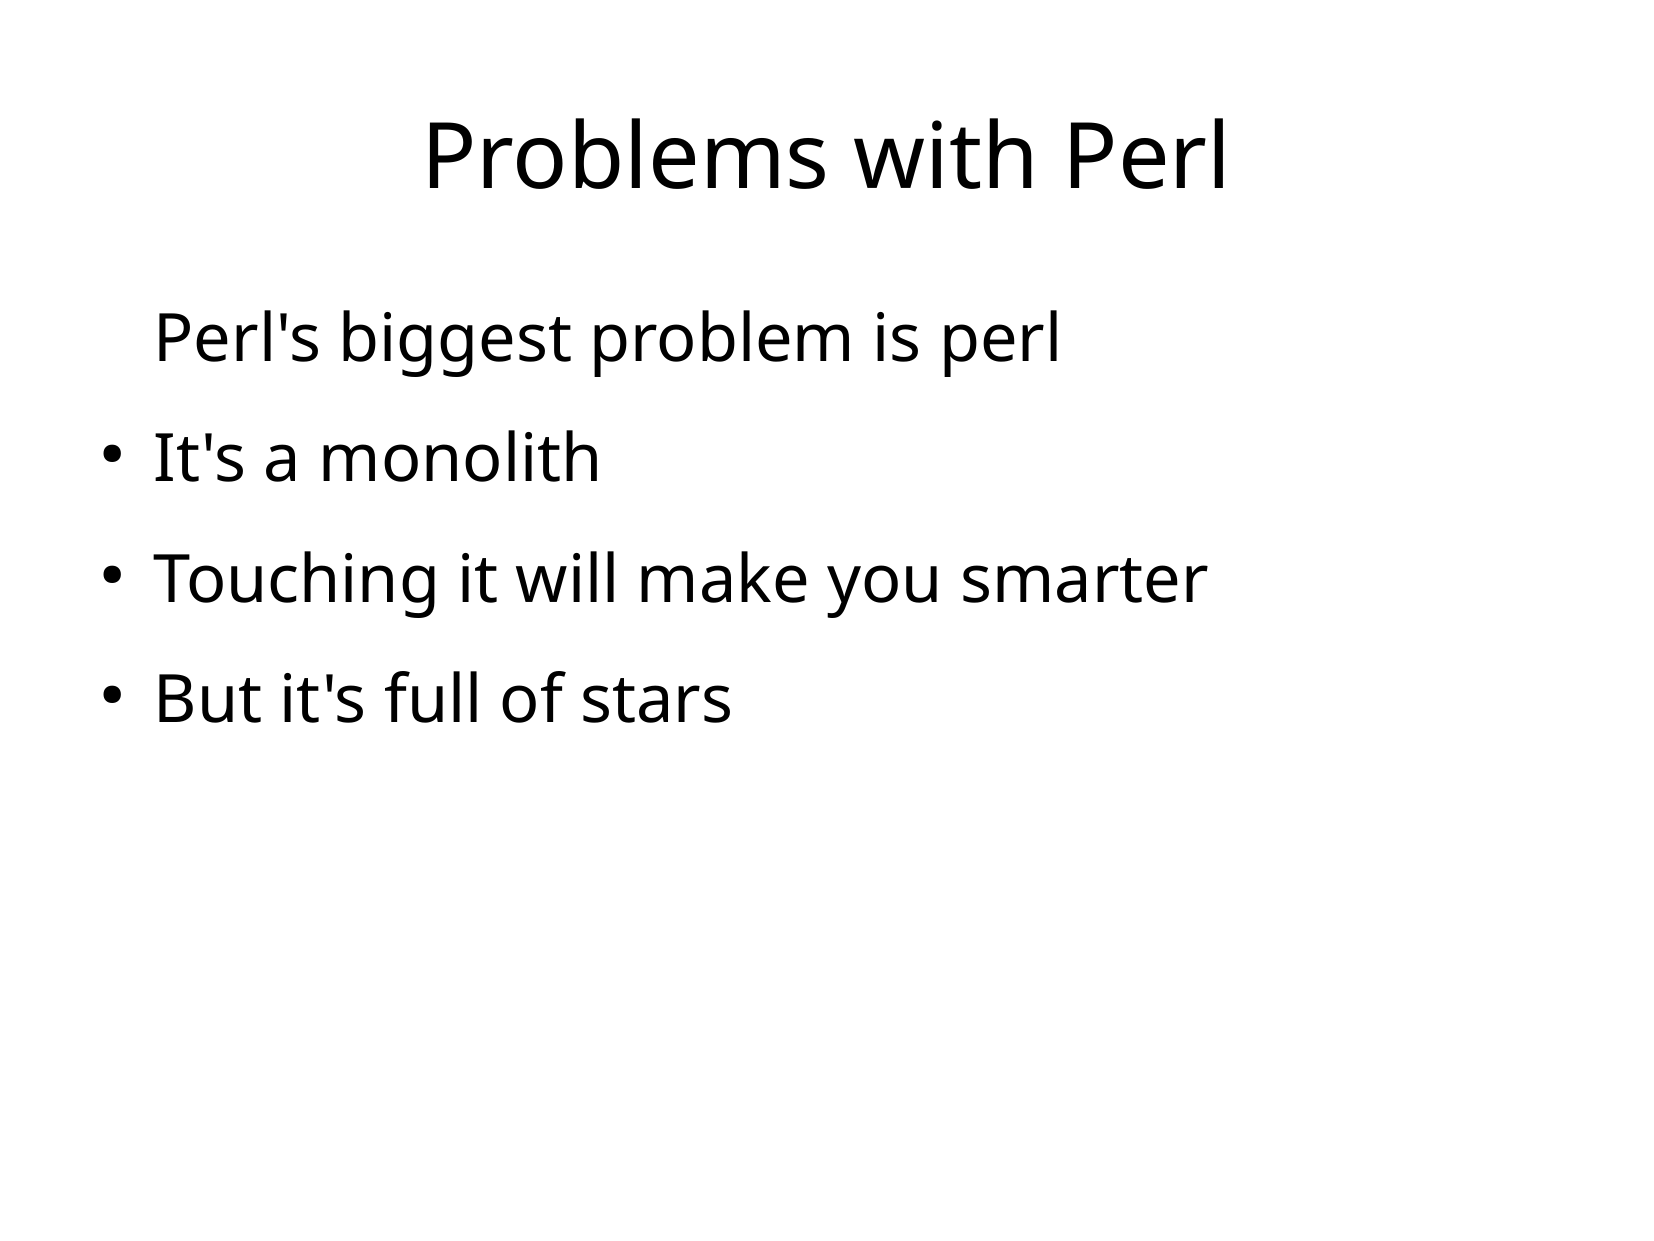

# Problems with Perl
Perl's biggest problem is perl
It's a monolith
Touching it will make you smarter
But it's full of stars